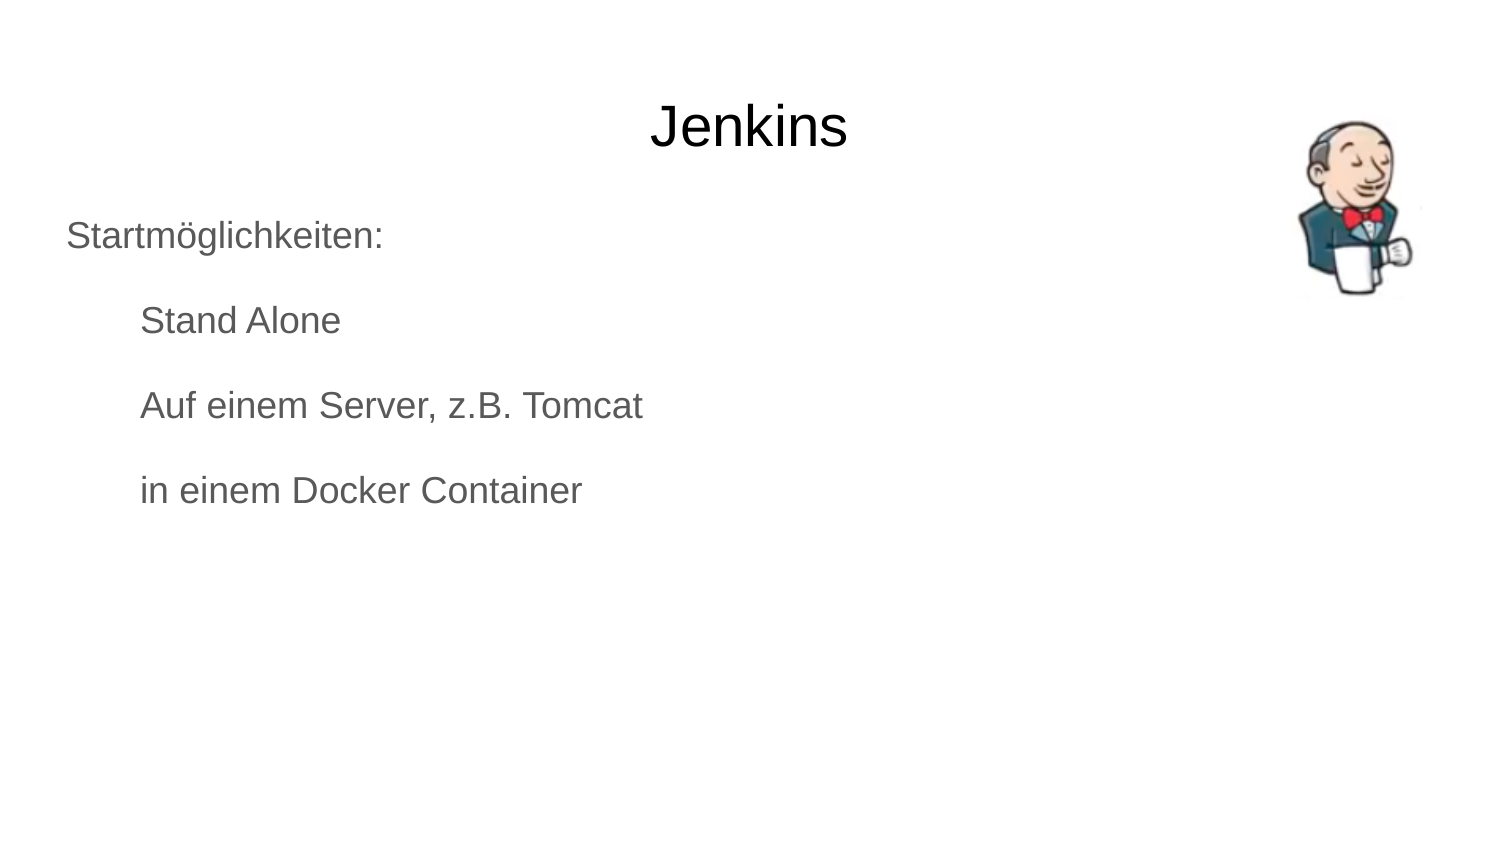

# Jenkins
Startmöglichkeiten:
	Stand Alone
	Auf einem Server, z.B. Tomcat
	in einem Docker Container